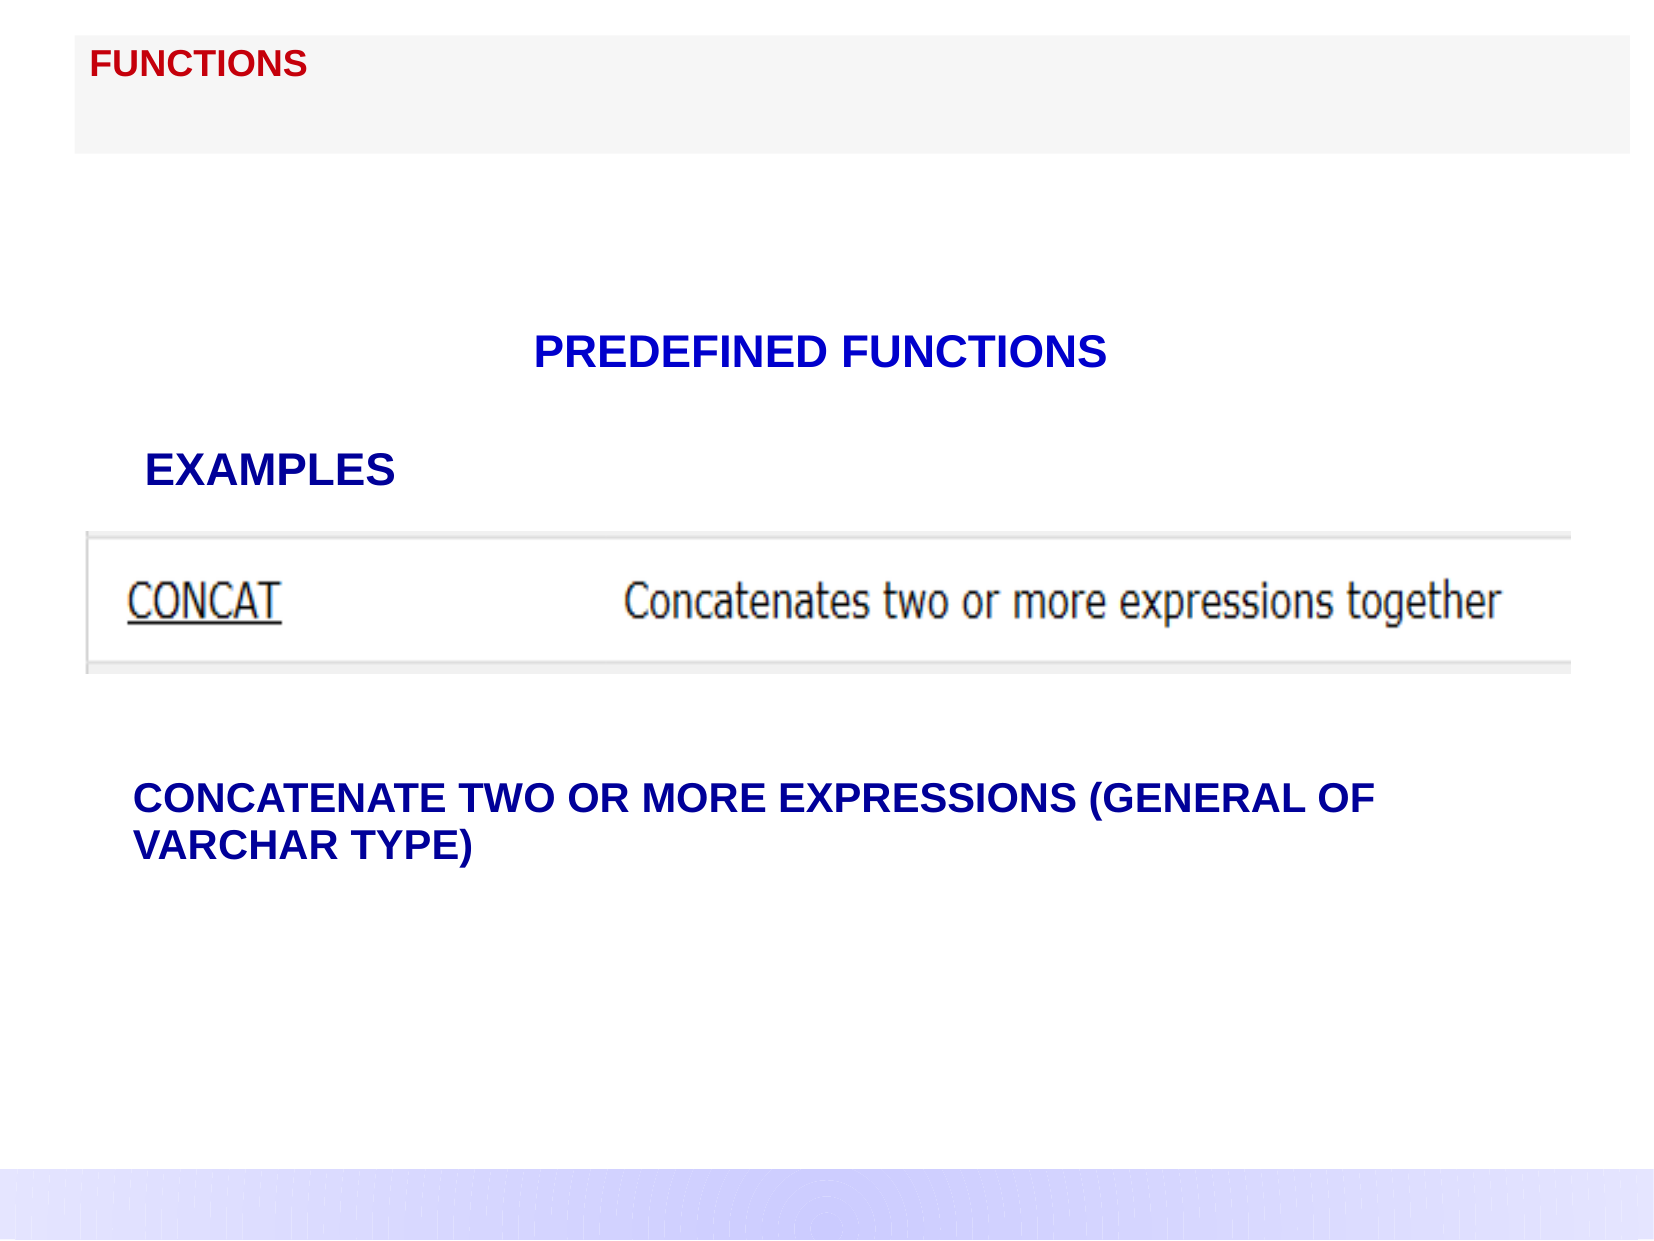

FUNCTIONS
PREDEFINED FUNCTIONS
EXAMPLES
CONCATENATE TWO OR MORE EXPRESSIONS (GENERAL OF VARCHAR TYPE)